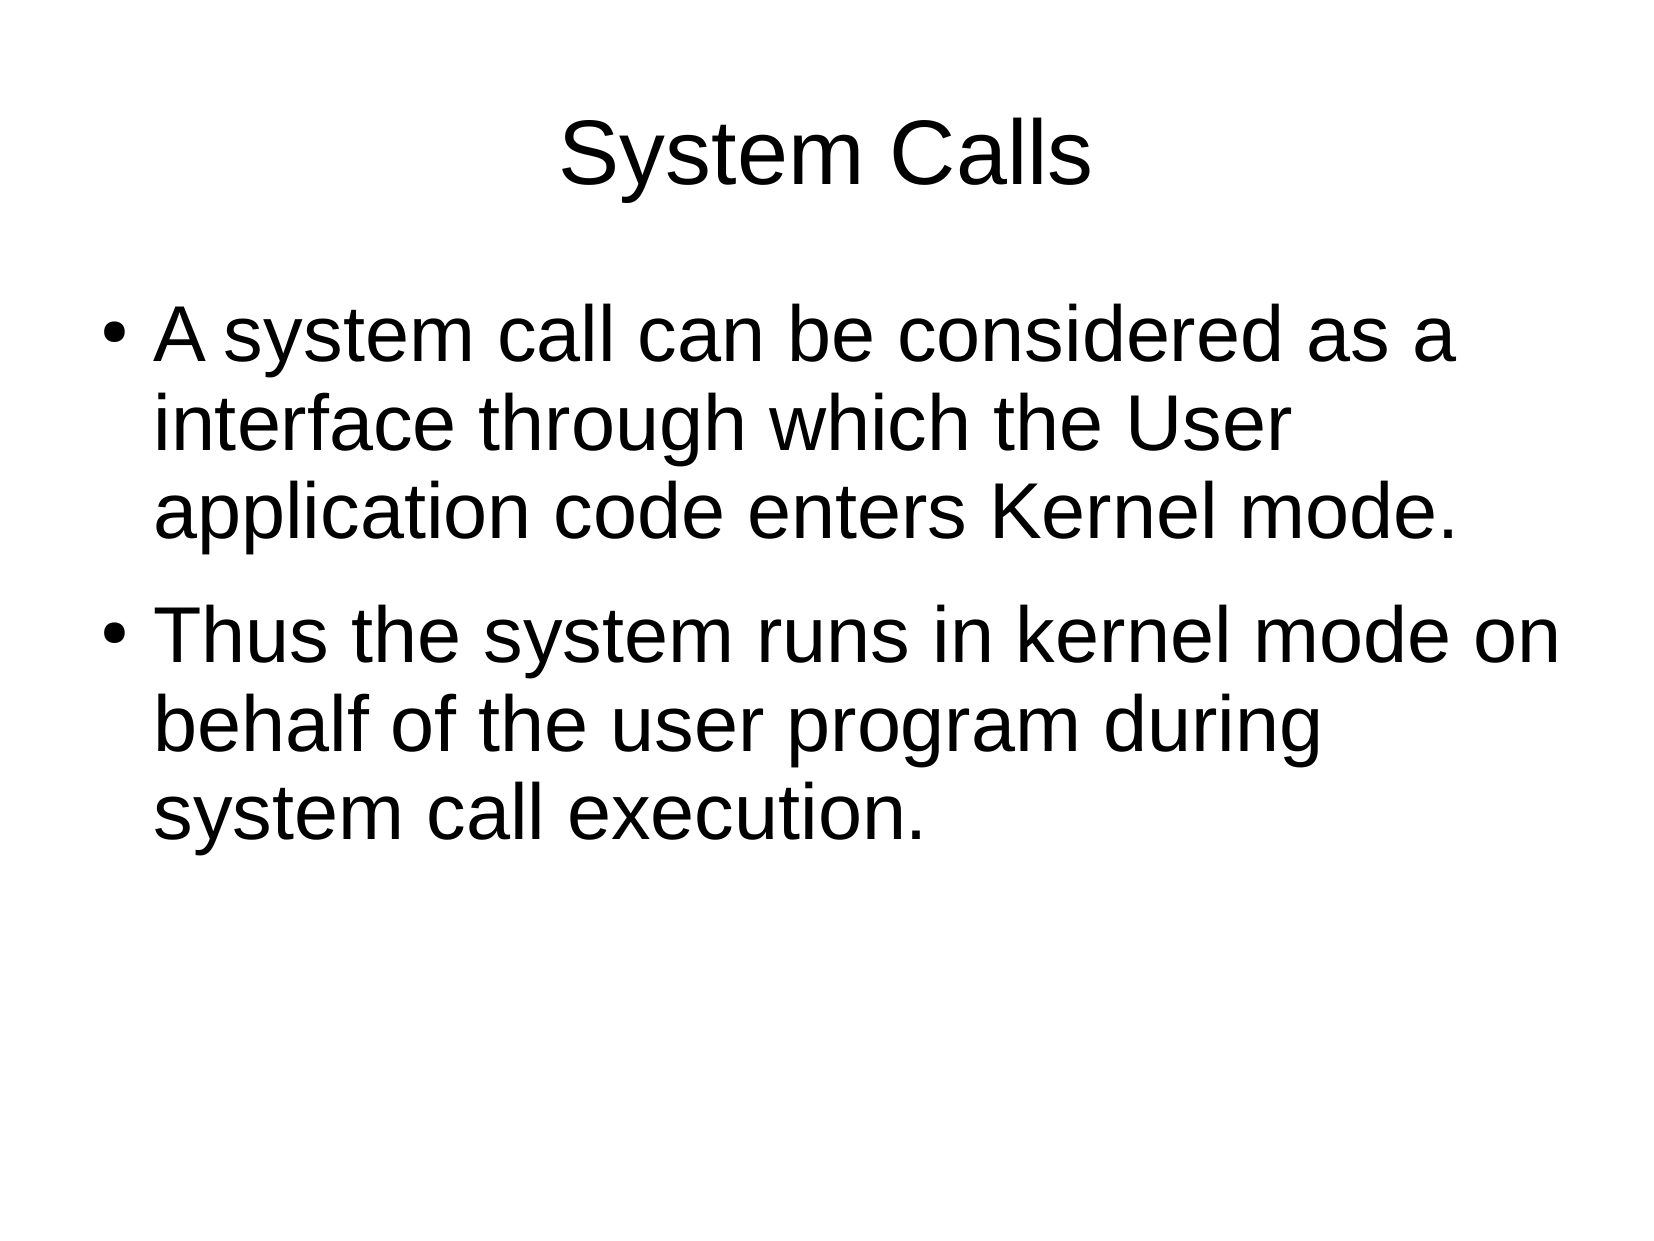

# System Calls
A system call can be considered as a interface through which the User application code enters Kernel mode.
Thus the system runs in kernel mode on behalf of the user program during system call execution.